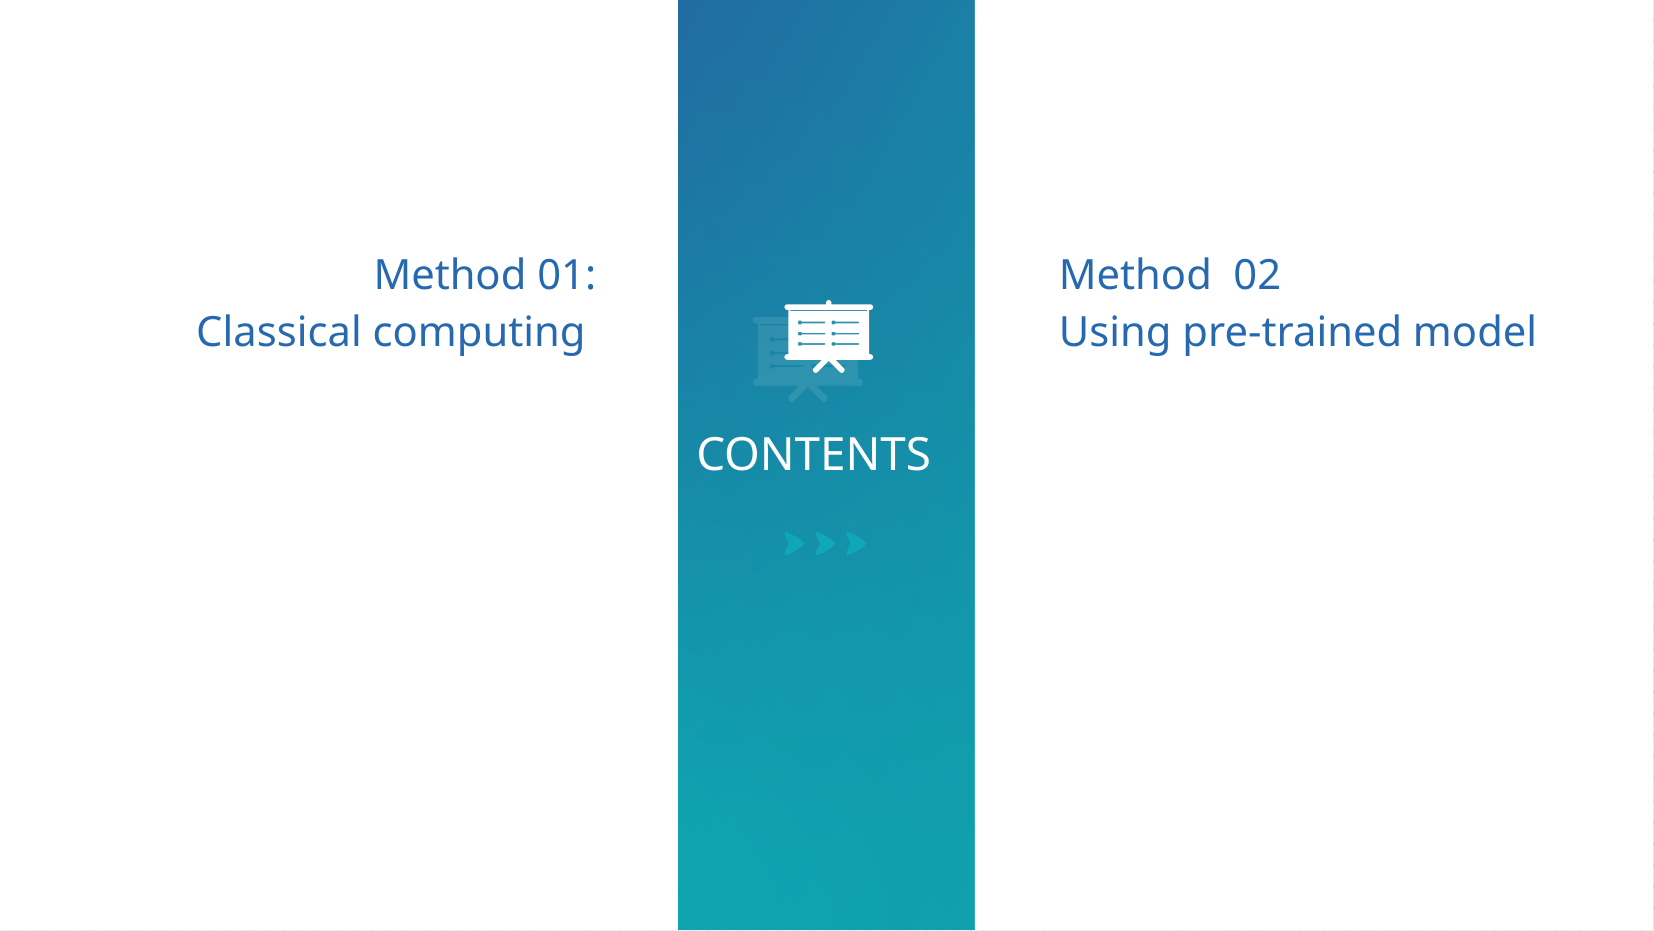

Method 01:
Classical computing
Method 02
Using pre-trained model
CONTENTS